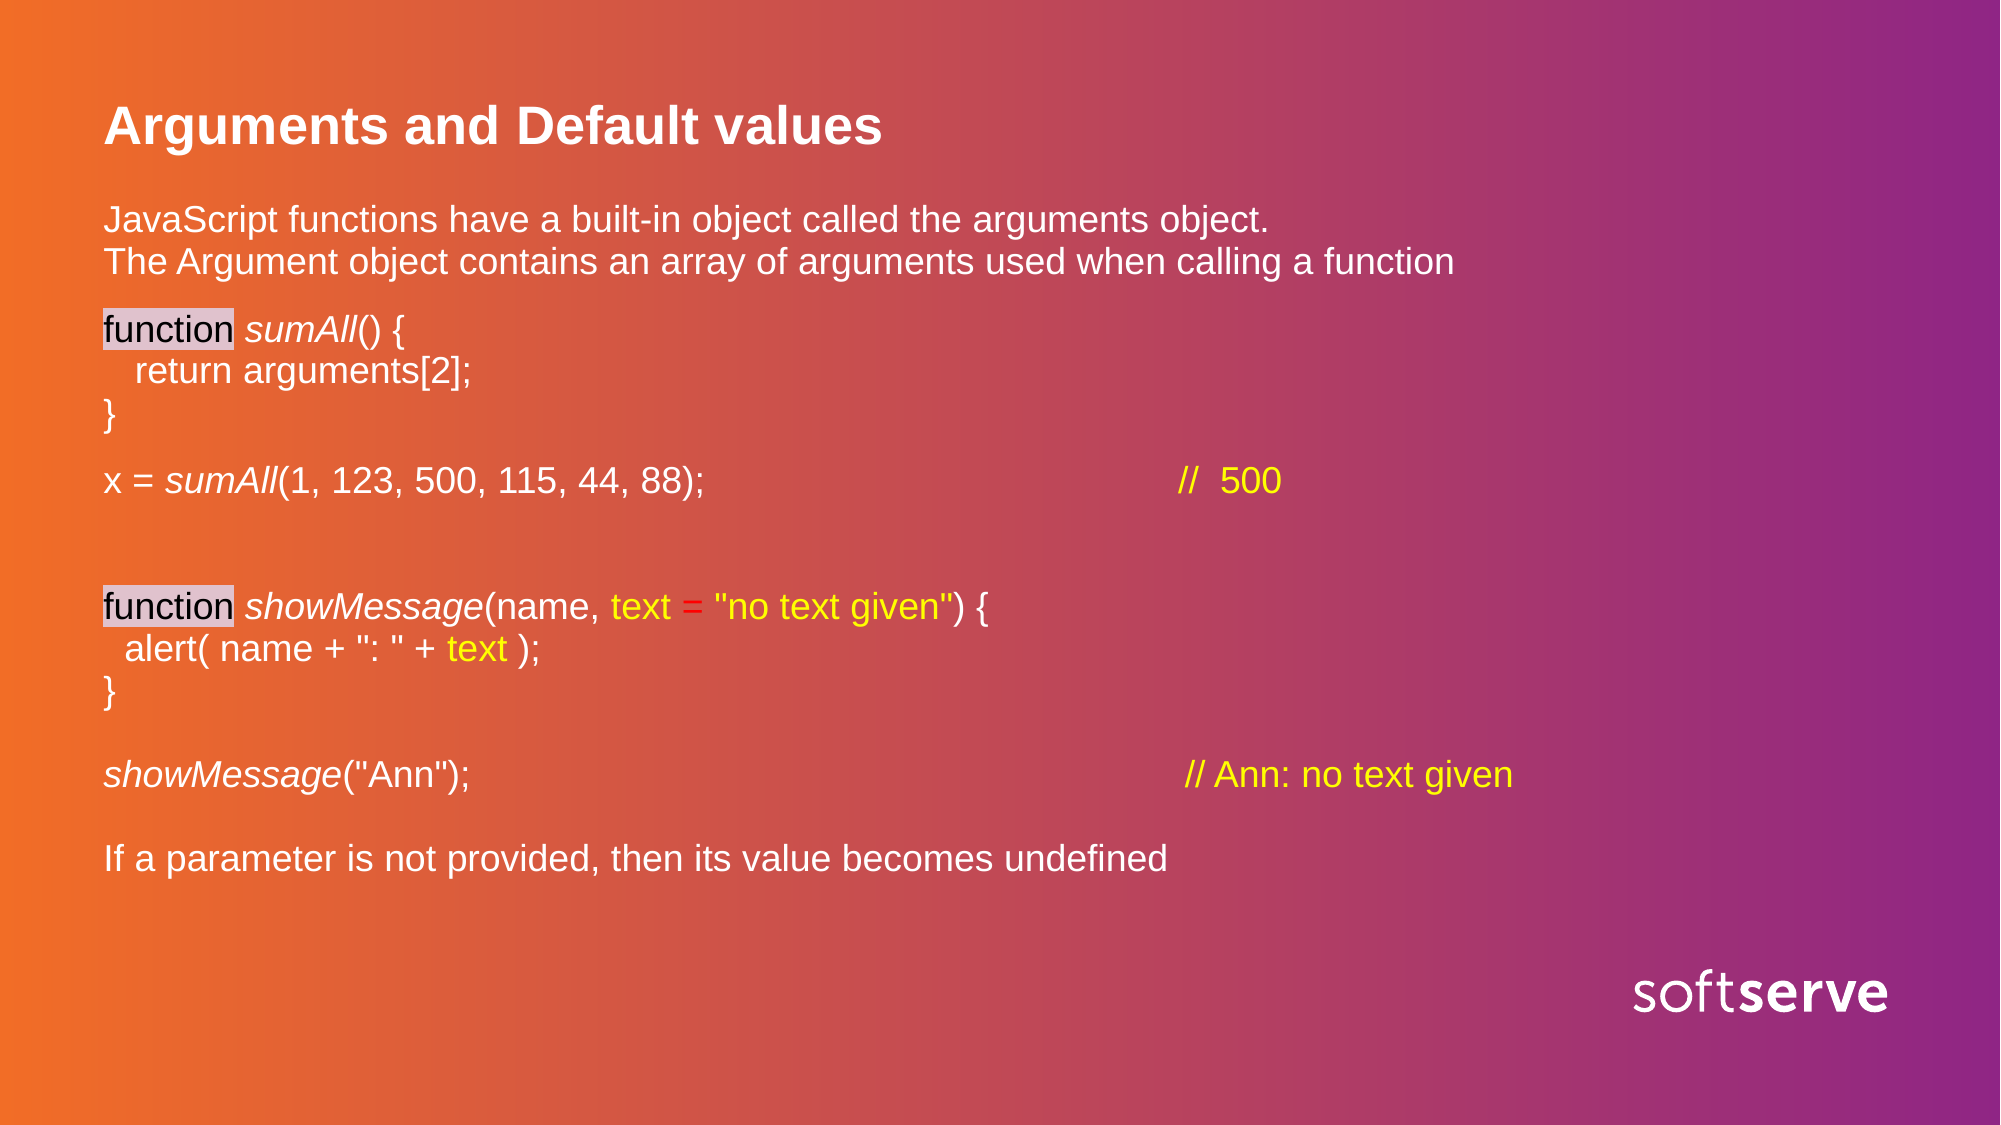

Arguments and Default values
JavaScript functions have a built-in object called the arguments object.
The Argument object contains an array of arguments used when calling a function
function sumAll() {
 return arguments[2];
}
x = sumAll(1, 123, 500, 115, 44, 88); // 500
function showMessage(name, text = "no text given") {
 alert( name + ": " + text );
}
showMessage("Ann"); // Ann: no text given
If a parameter is not provided, then its value becomes undefined